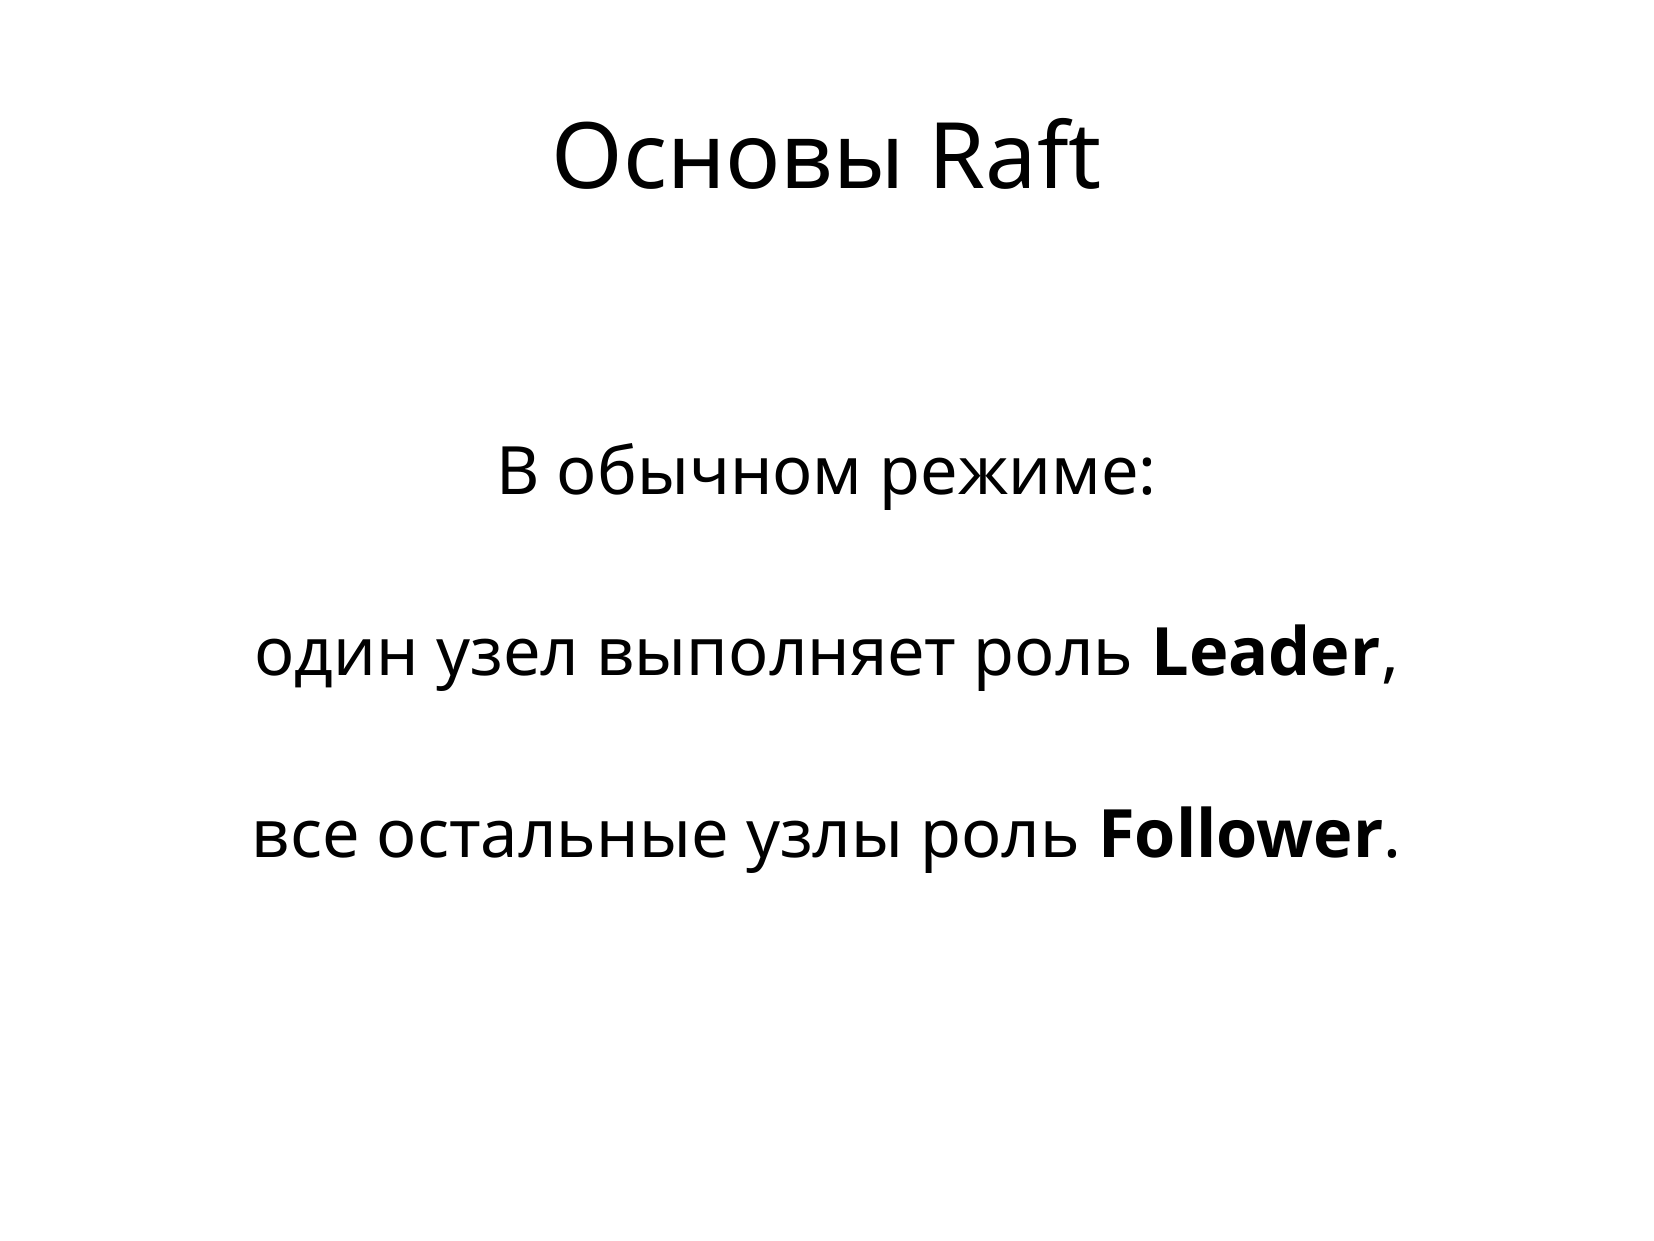

# Основы Raft
В обычном режиме:
один узел выполняет роль Leader,
все остальные узлы роль Follower.